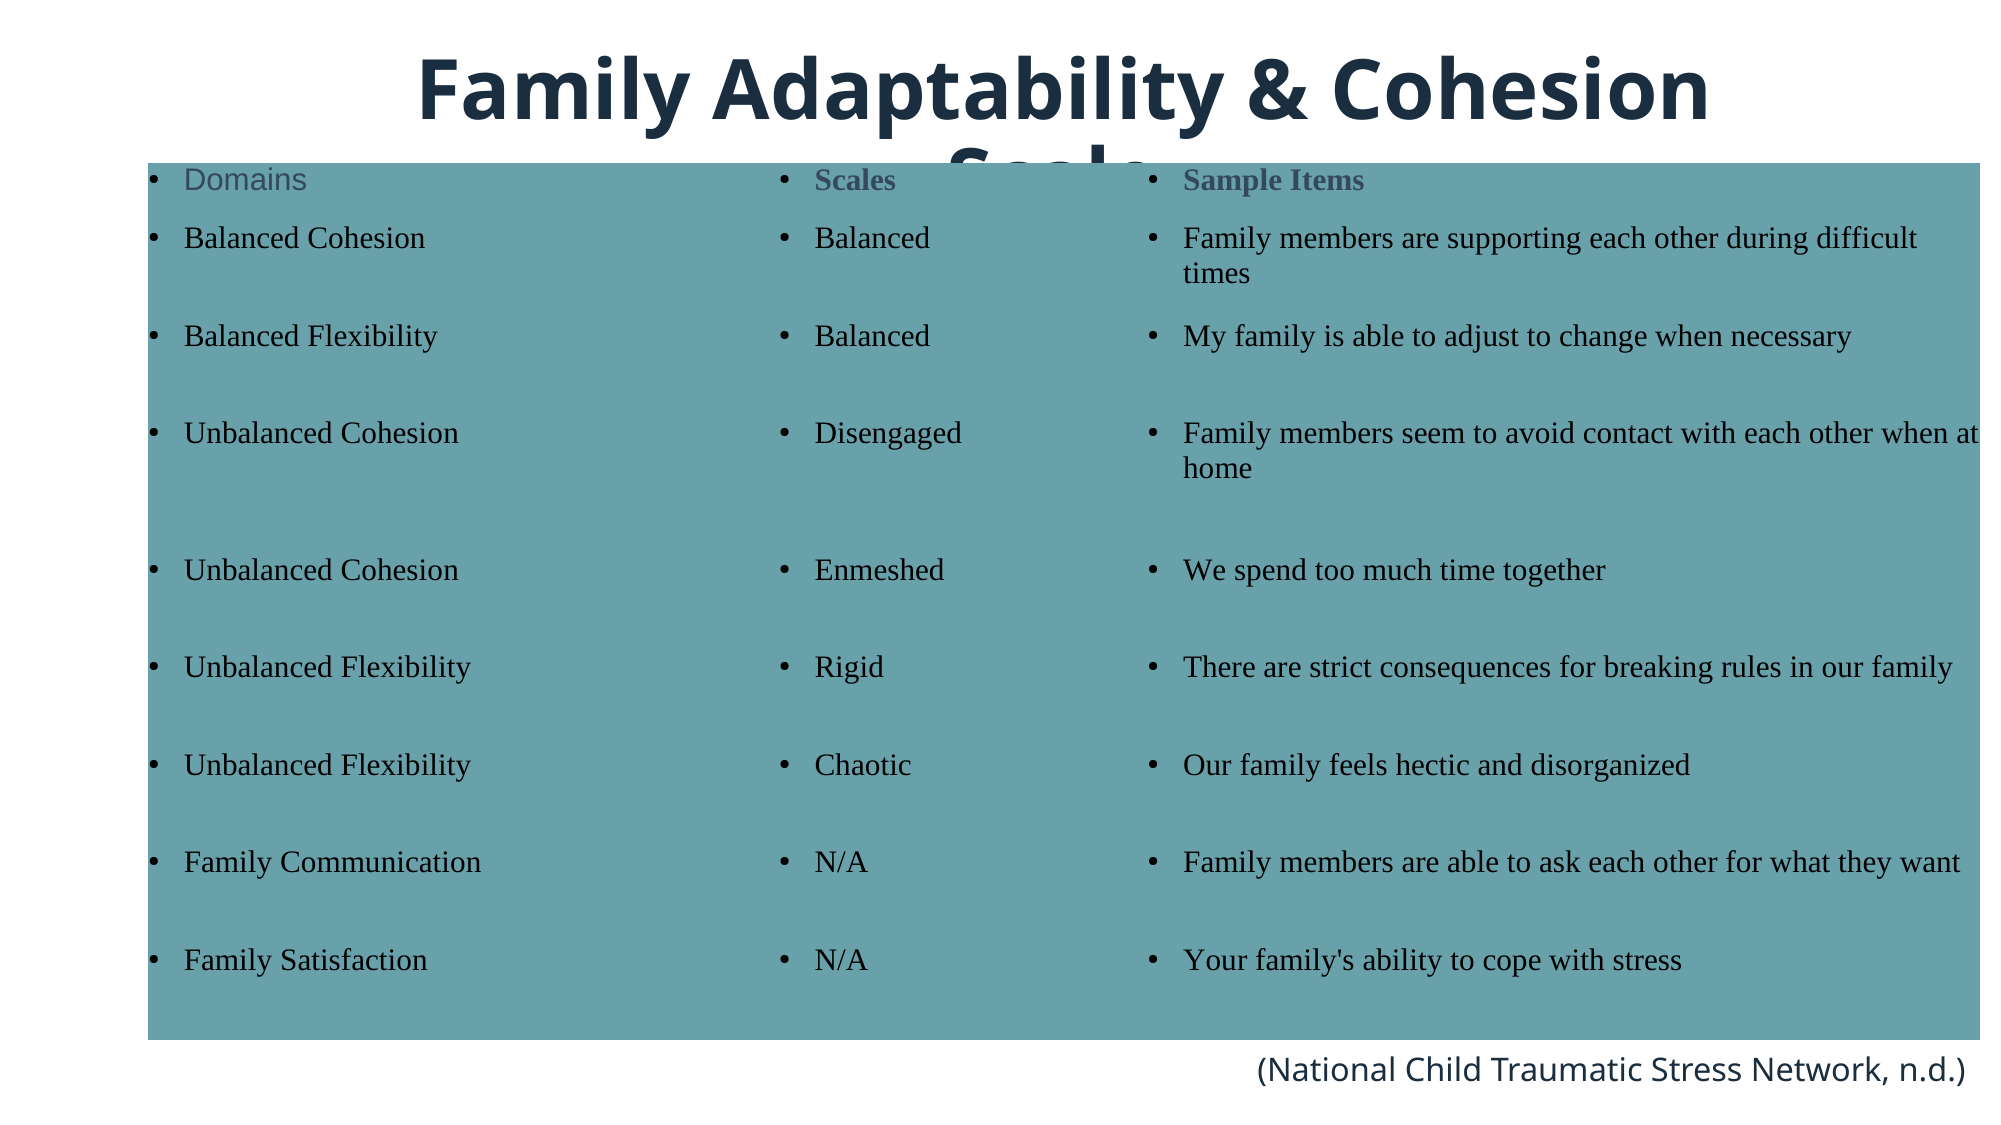

# Family Adaptability & Cohesion Scale
| Domains | Scales | Sample Items |
| --- | --- | --- |
| Balanced Cohesion | Balanced | Family members are supporting each other during difficult times |
| Balanced Flexibility | Balanced | My family is able to adjust to change when necessary |
| Unbalanced Cohesion | Disengaged | Family members seem to avoid contact with each other when at home |
| Unbalanced Cohesion | Enmeshed | We spend too much time together |
| Unbalanced Flexibility | Rigid | There are strict consequences for breaking rules in our family |
| Unbalanced Flexibility | Chaotic | Our family feels hectic and disorganized |
| Family Communication | N/A | Family members are able to ask each other for what they want |
| Family Satisfaction | N/A | Your family's ability to cope with stress |
(National Child Traumatic Stress Network, n.d.)